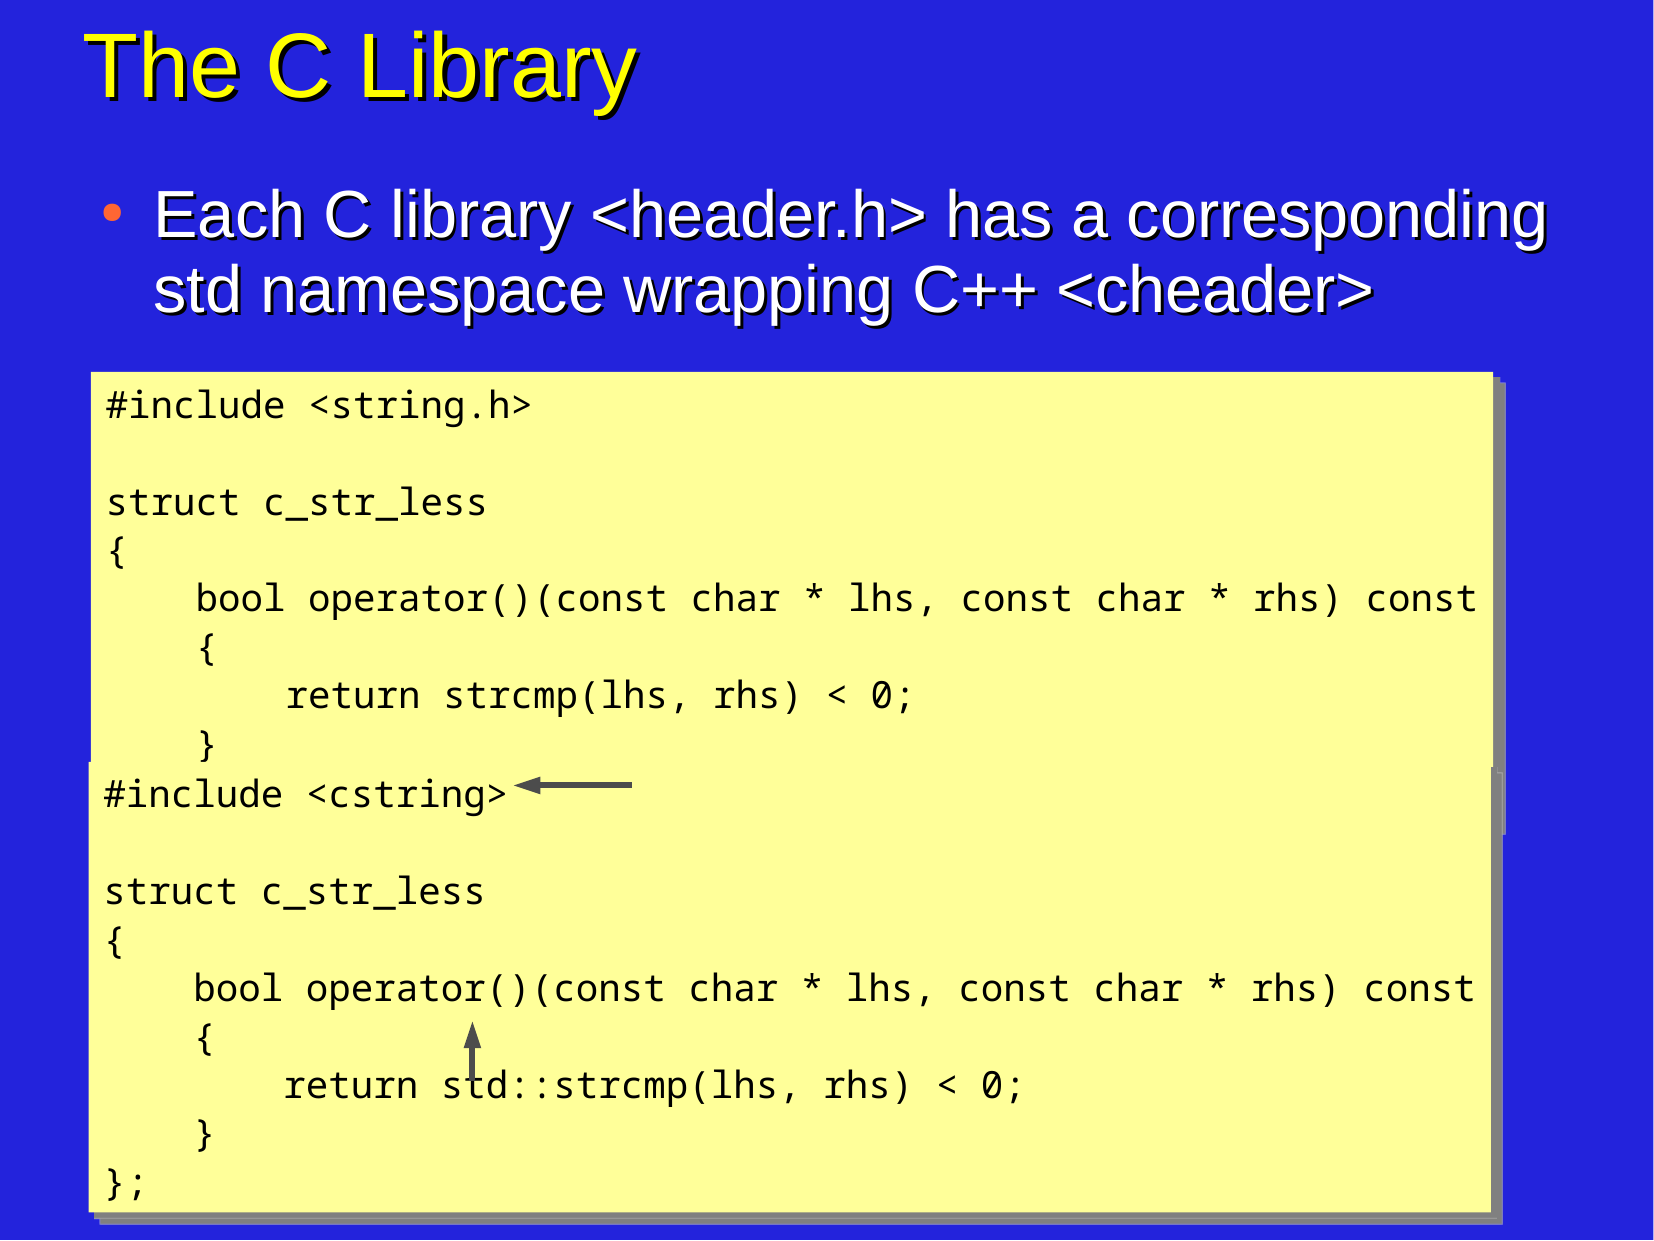

# The C Library
Each C library <header.h> has a corresponding
std namespace wrapping C++ <cheader>
#include <string.h>
struct c_str_less
{
 bool operator()(const char * lhs, const char * rhs) const
 {
 return strcmp(lhs, rhs) < 0;
 }
};
#include <cstring>
struct c_str_less
{
 bool operator()(const char * lhs, const char * rhs) const
 {
 return std::strcmp(lhs, rhs) < 0;
 }
};